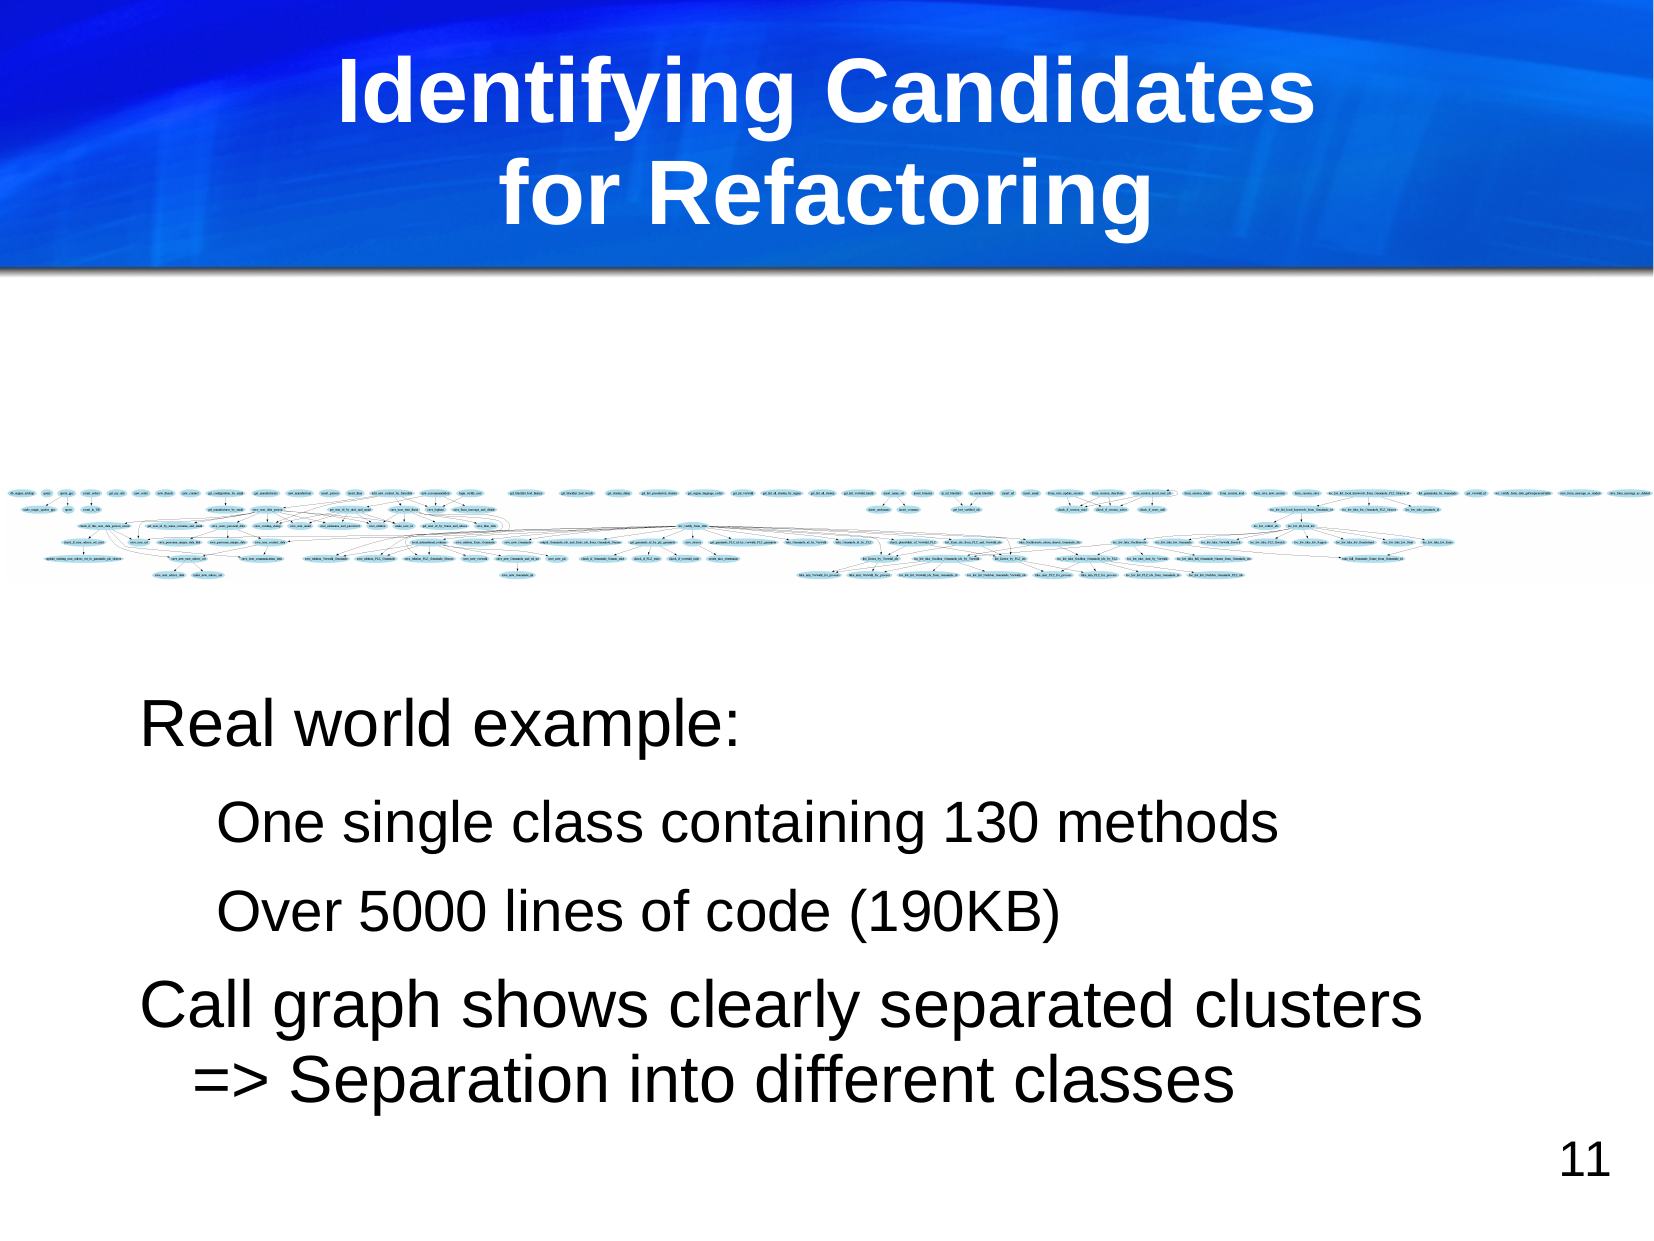

# Identifying Candidates for Refactoring
Real world example:
One single class containing 130 methods
Over 5000 lines of code (190KB)
Call graph shows clearly separated clusters
=> Separation into different classes